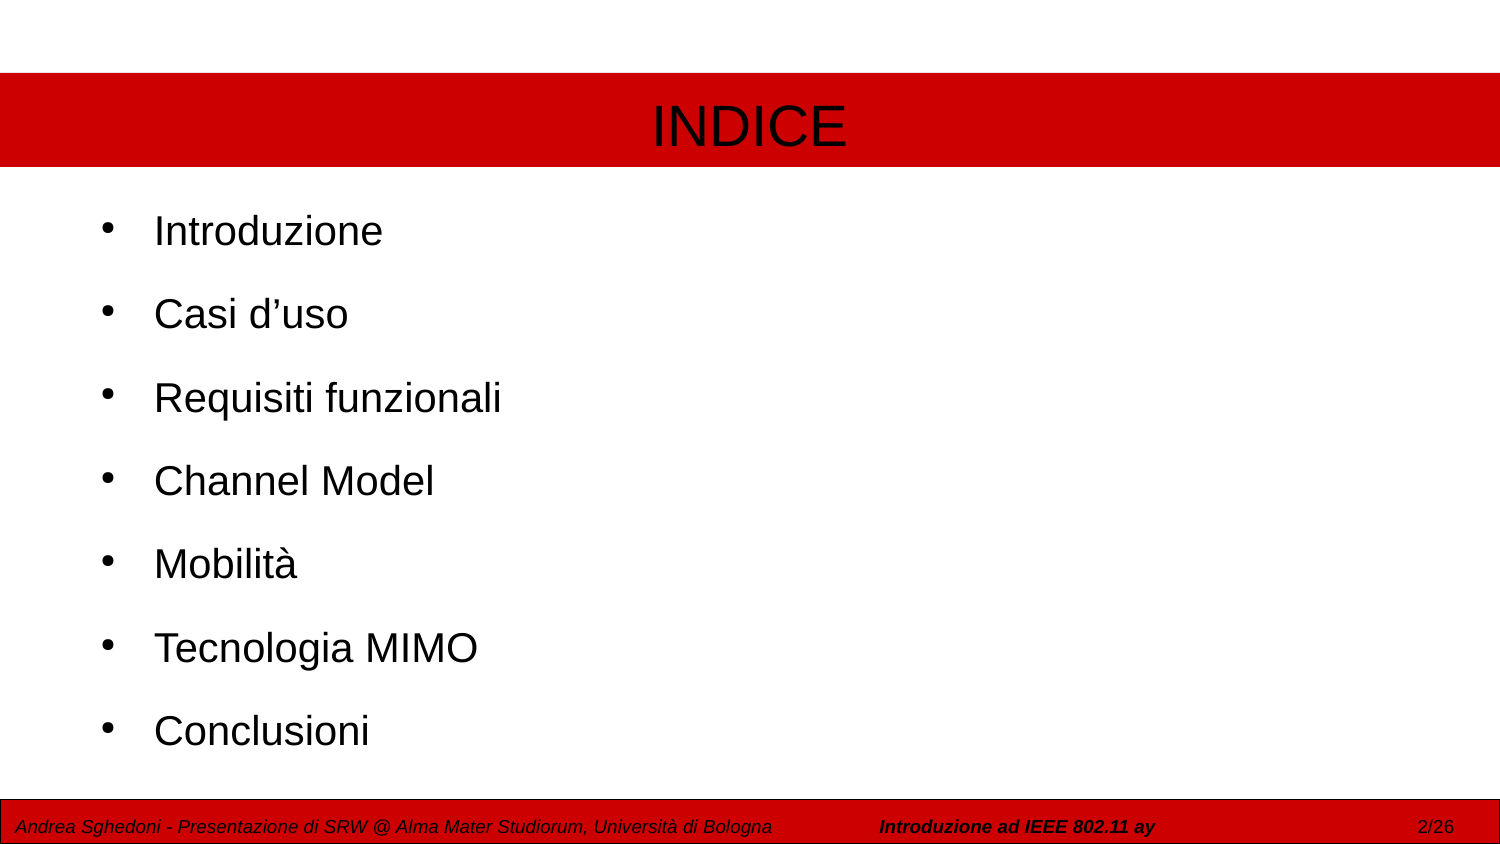

# INDICE
Introduzione
Casi d’uso
Requisiti funzionali
Channel Model
Mobilità
Tecnologia MIMO
Conclusioni
Andrea Sghedoni - Presentazione di SRW @ Alma Mater Studiorum, Università di Bologna 	 Introduzione ad IEEE 802.11 ay 			2/26